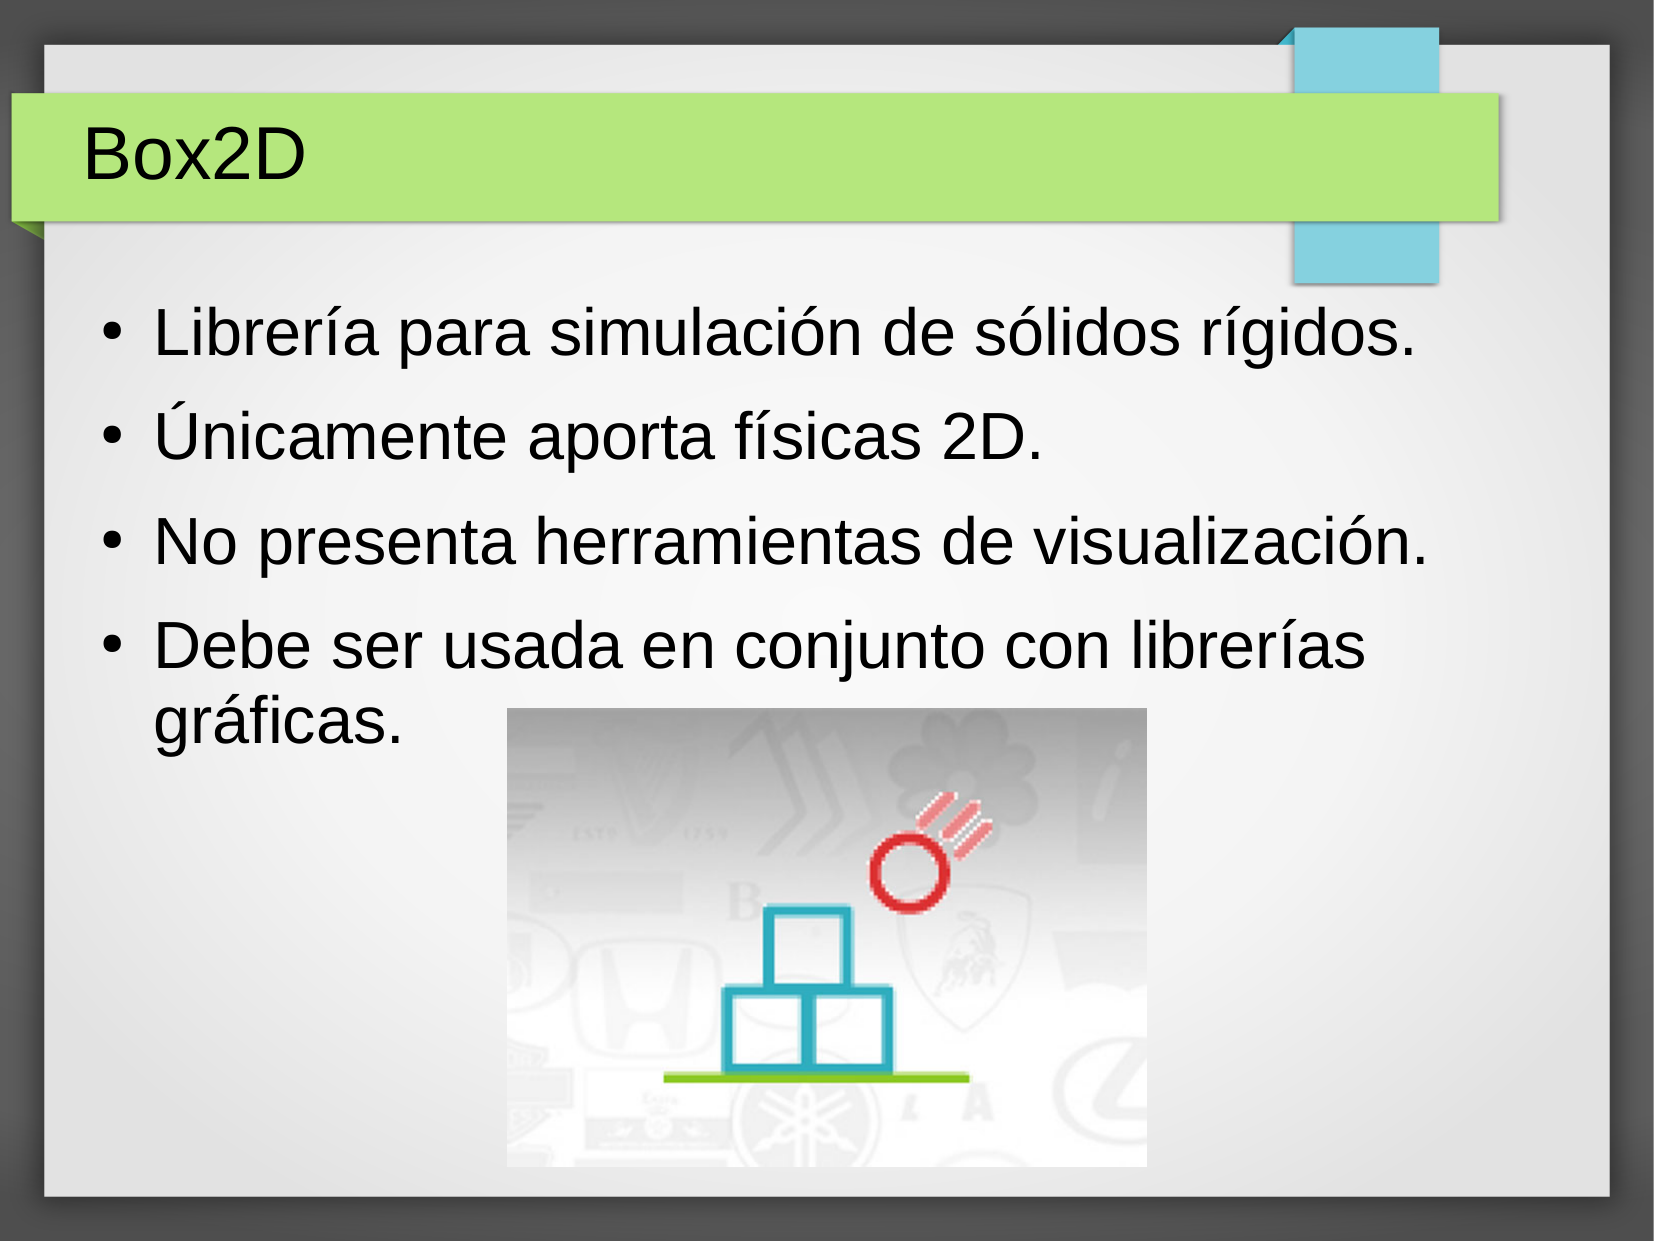

# Box2D
Librería para simulación de sólidos rígidos.
Únicamente aporta físicas 2D.
No presenta herramientas de visualización.
Debe ser usada en conjunto con librerías gráficas.